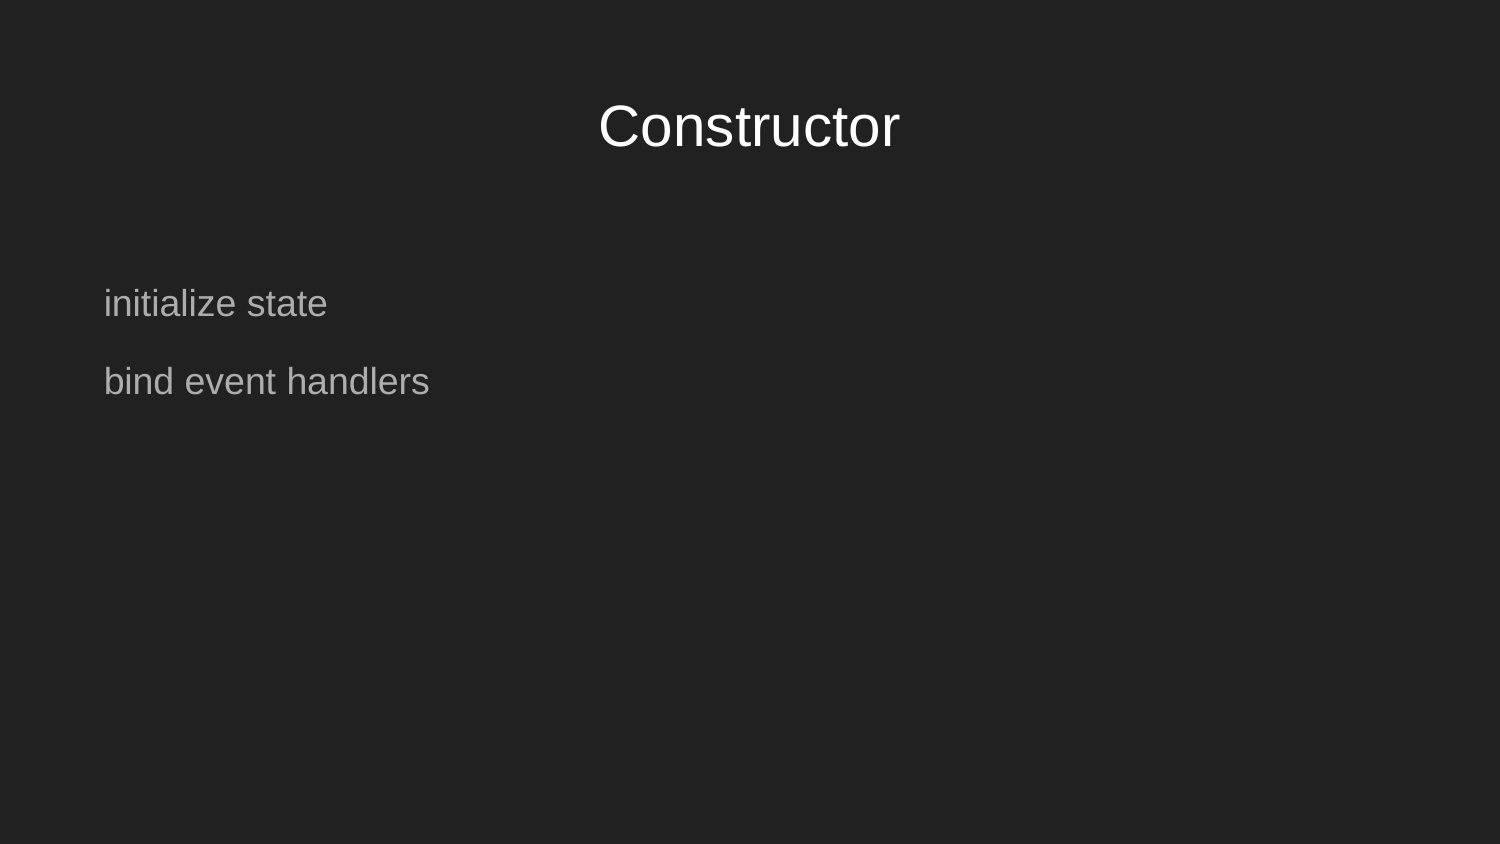

# Constructor
initialize state
bind event handlers